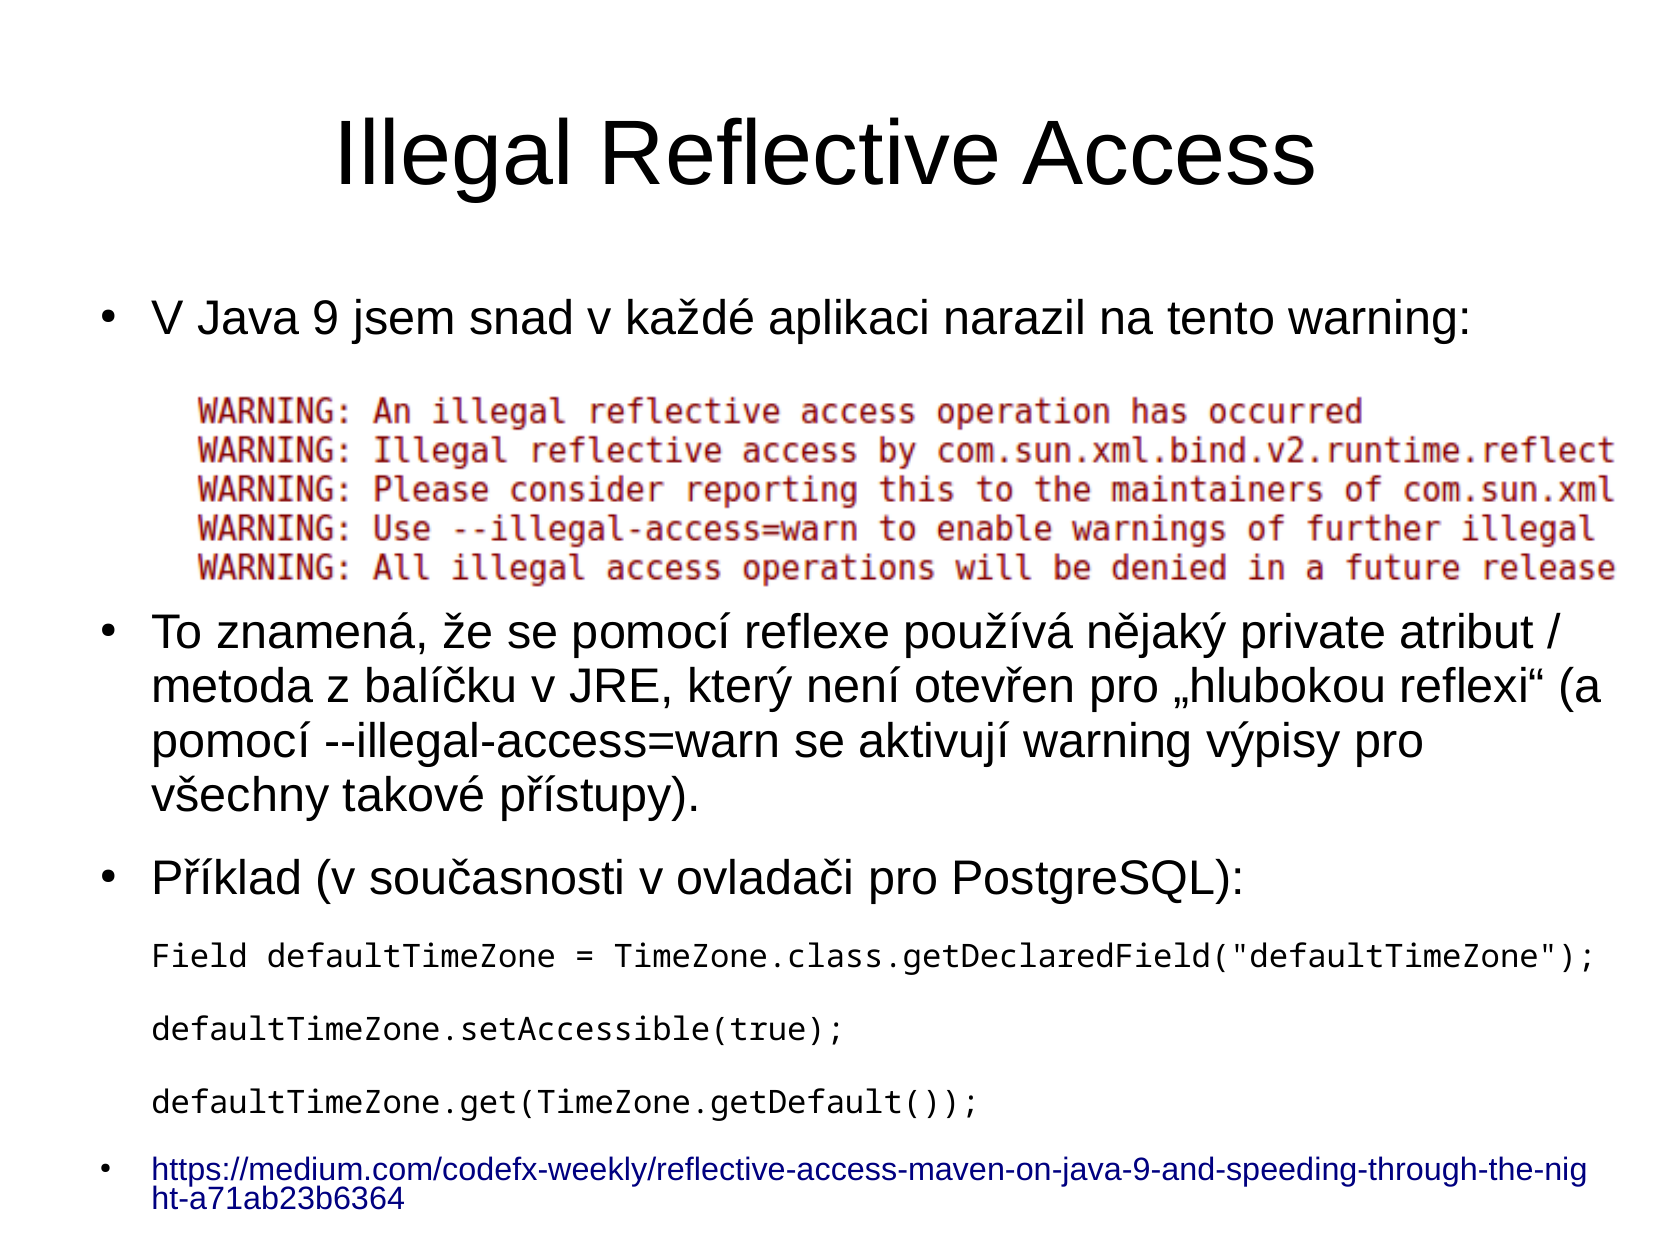

# Illegal Reflective Access
V Java 9 jsem snad v každé aplikaci narazil na tento warning:
To znamená, že se pomocí reflexe používá nějaký private atribut / metoda z balíčku v JRE, který není otevřen pro „hlubokou reflexi“ (a pomocí --illegal-access=warn se aktivují warning výpisy pro všechny takové přístupy).
Příklad (v současnosti v ovladači pro PostgreSQL):
Field defaultTimeZone = TimeZone.class.getDeclaredField("defaultTimeZone");
defaultTimeZone.setAccessible(true);
defaultTimeZone.get(TimeZone.getDefault());
https://medium.com/codefx-weekly/reflective-access-maven-on-java-9-and-speeding-through-the-night-a71ab23b6364